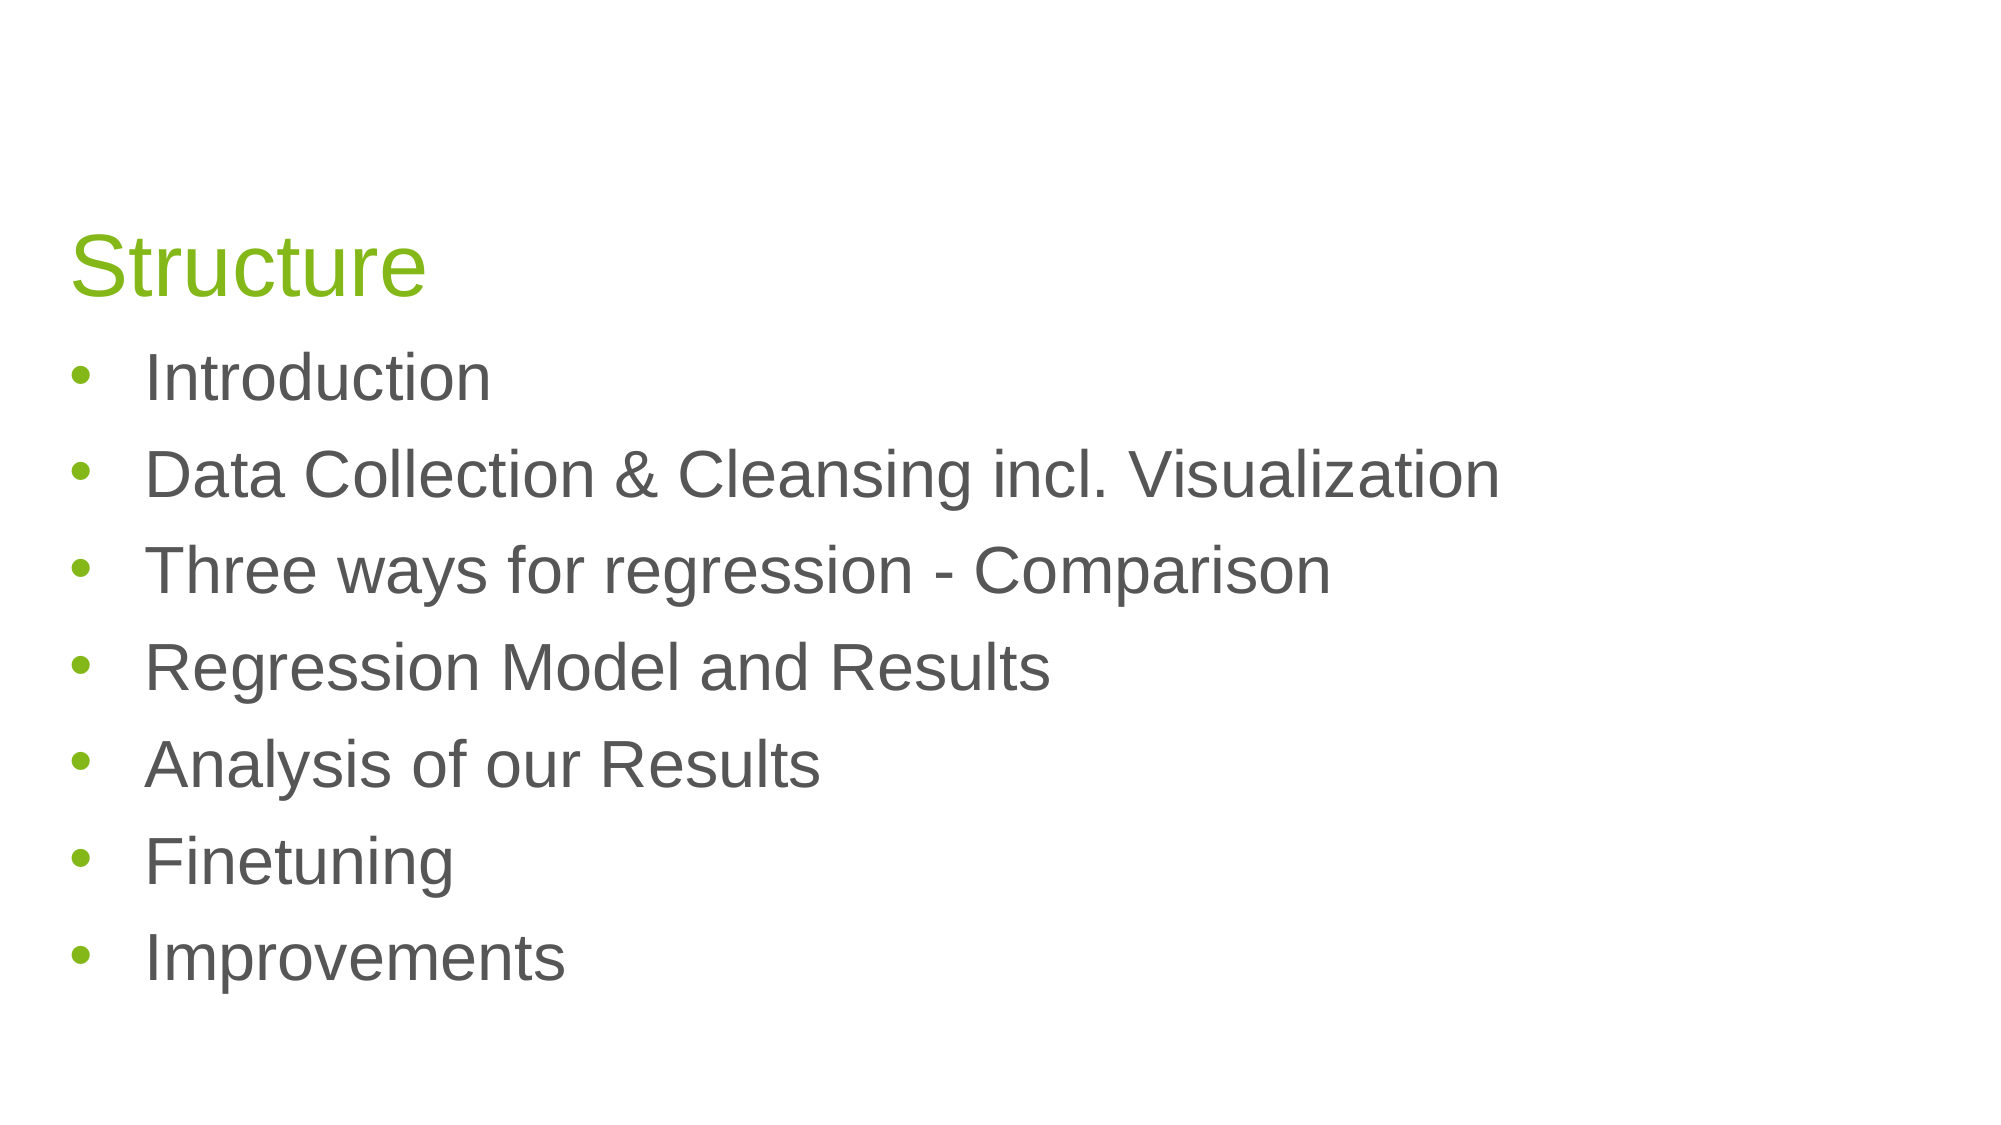

# Structure
Introduction
Data Collection & Cleansing incl. Visualization
Three ways for regression - Comparison
Regression Model and Results
Analysis of our Results
Finetuning
Improvements